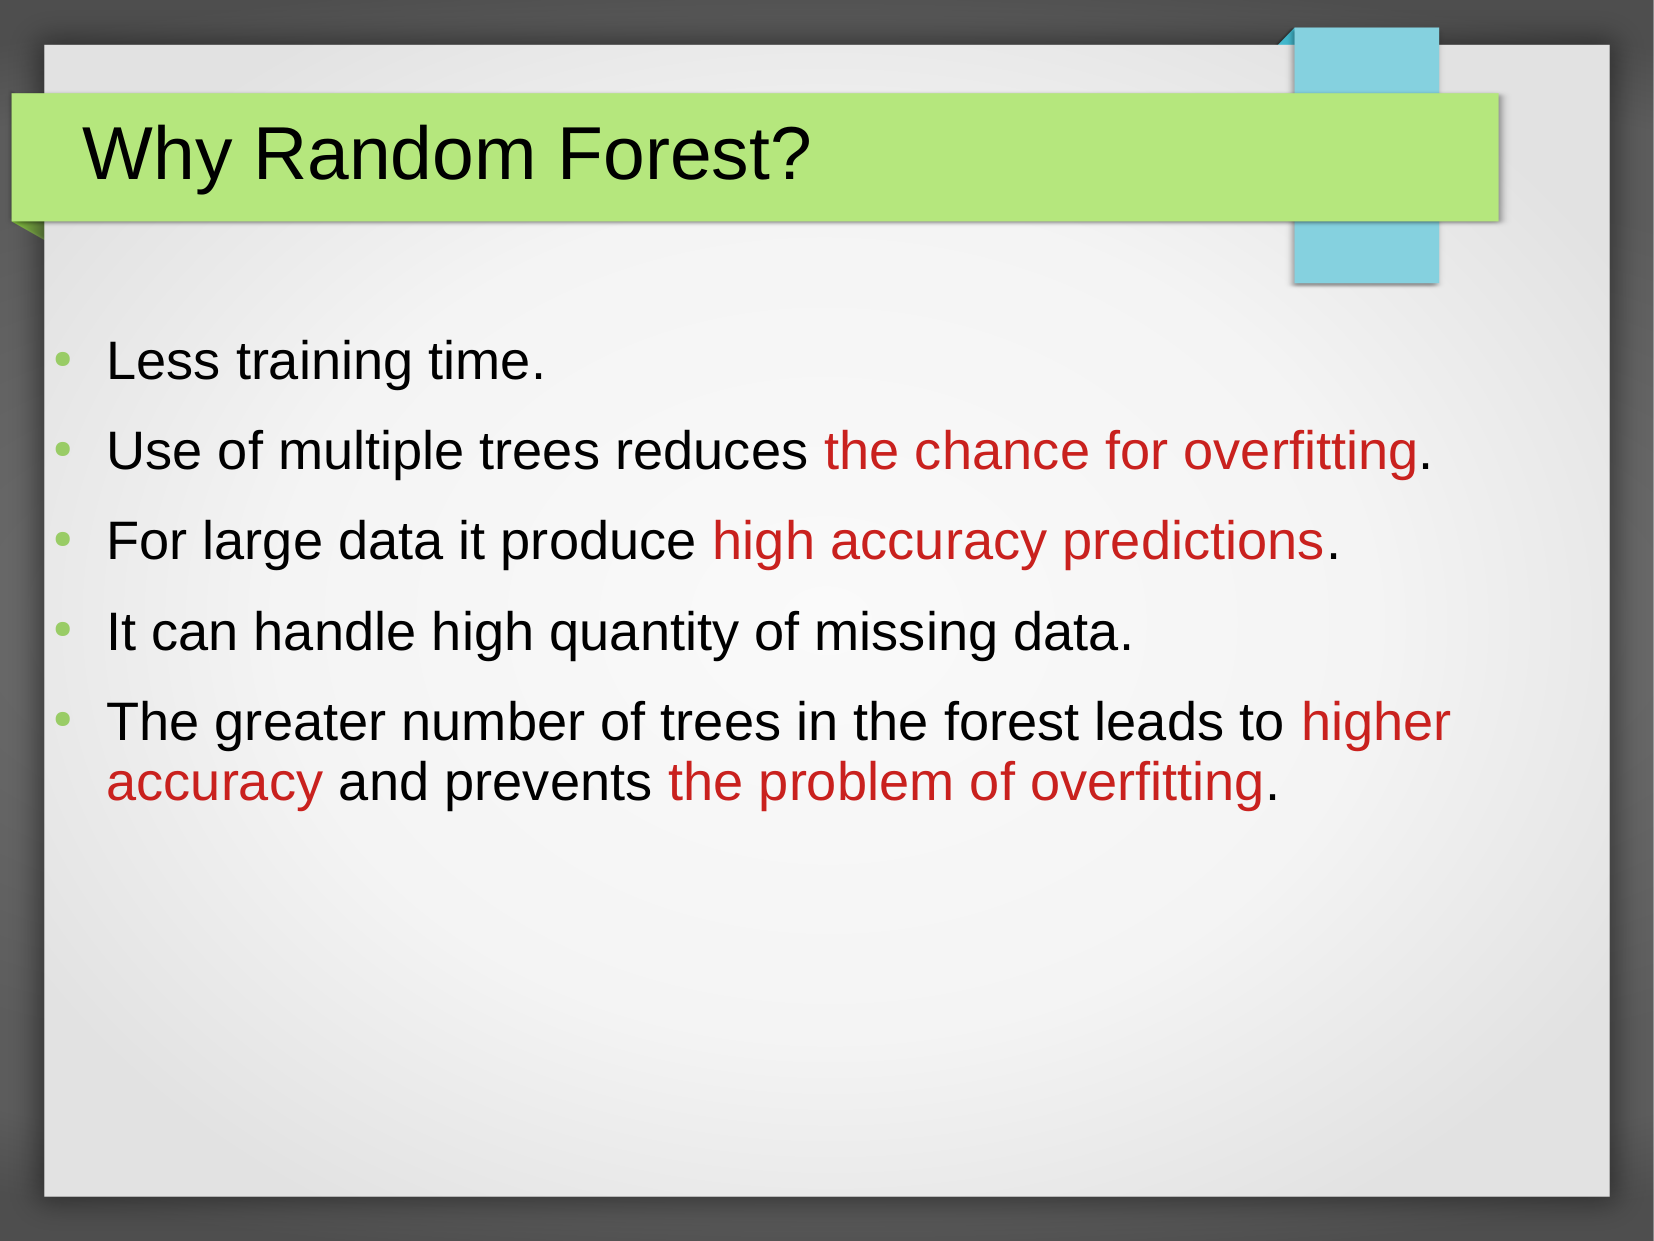

# Why Random Forest?
Less training time.
Use of multiple trees reduces the chance for overfitting.
For large data it produce high accuracy predictions.
It can handle high quantity of missing data.
The greater number of trees in the forest leads to higher accuracy and prevents the problem of overfitting.